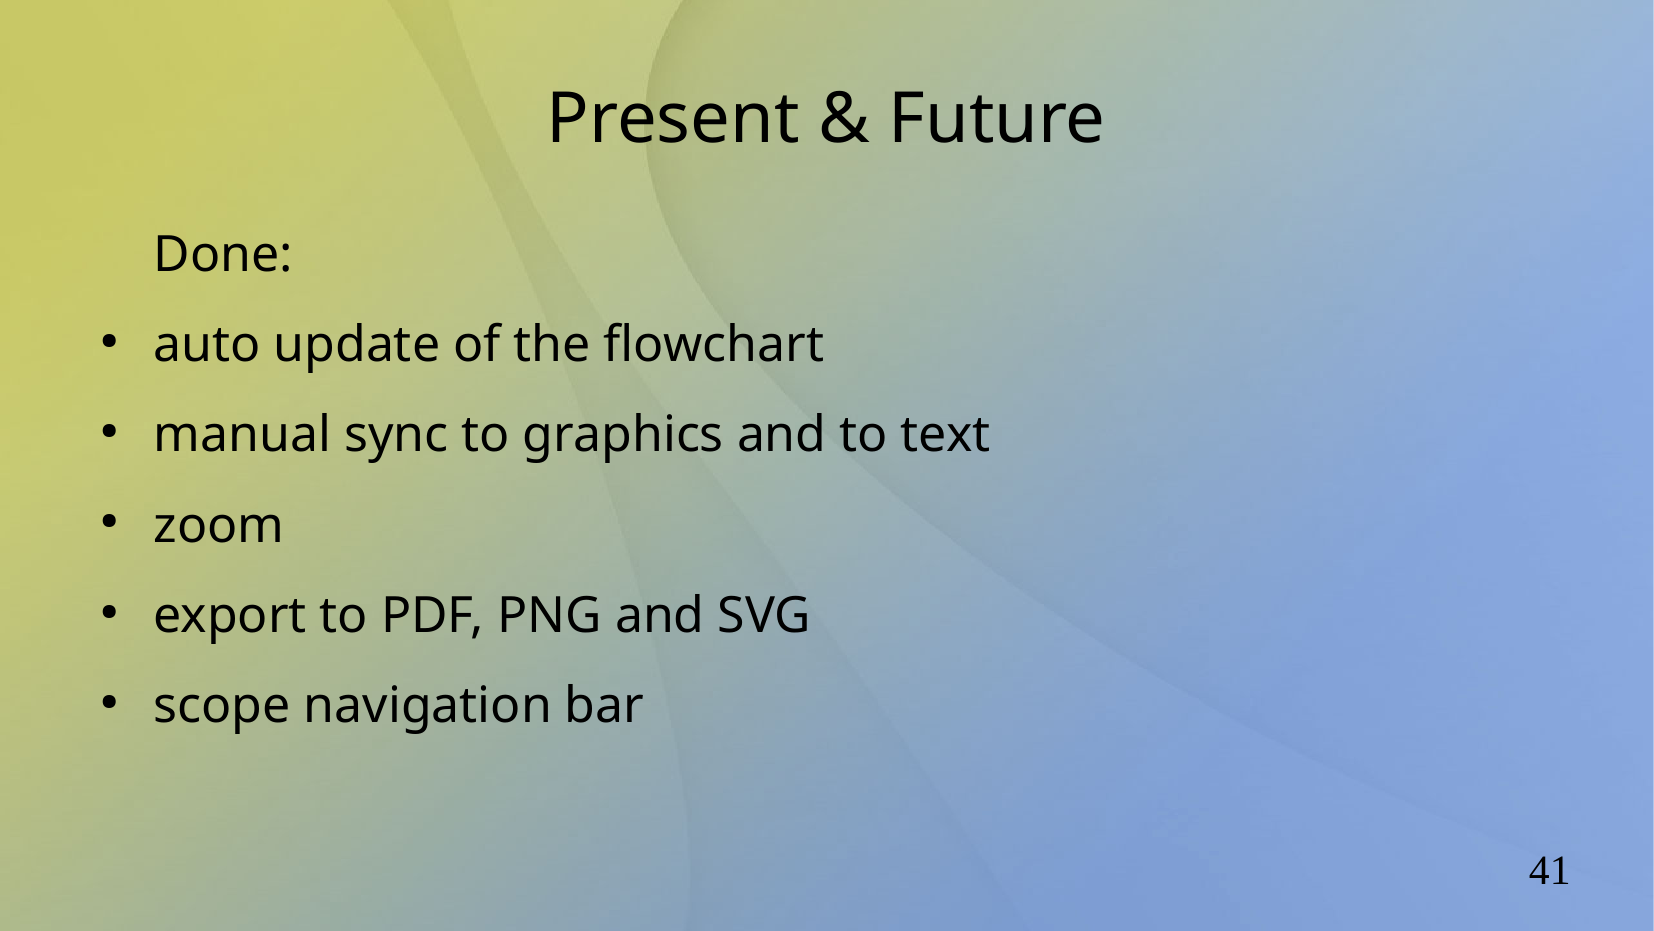

# Present & Future
Done:
auto update of the flowchart
manual sync to graphics and to text
zoom
export to PDF, PNG and SVG
scope navigation bar
41